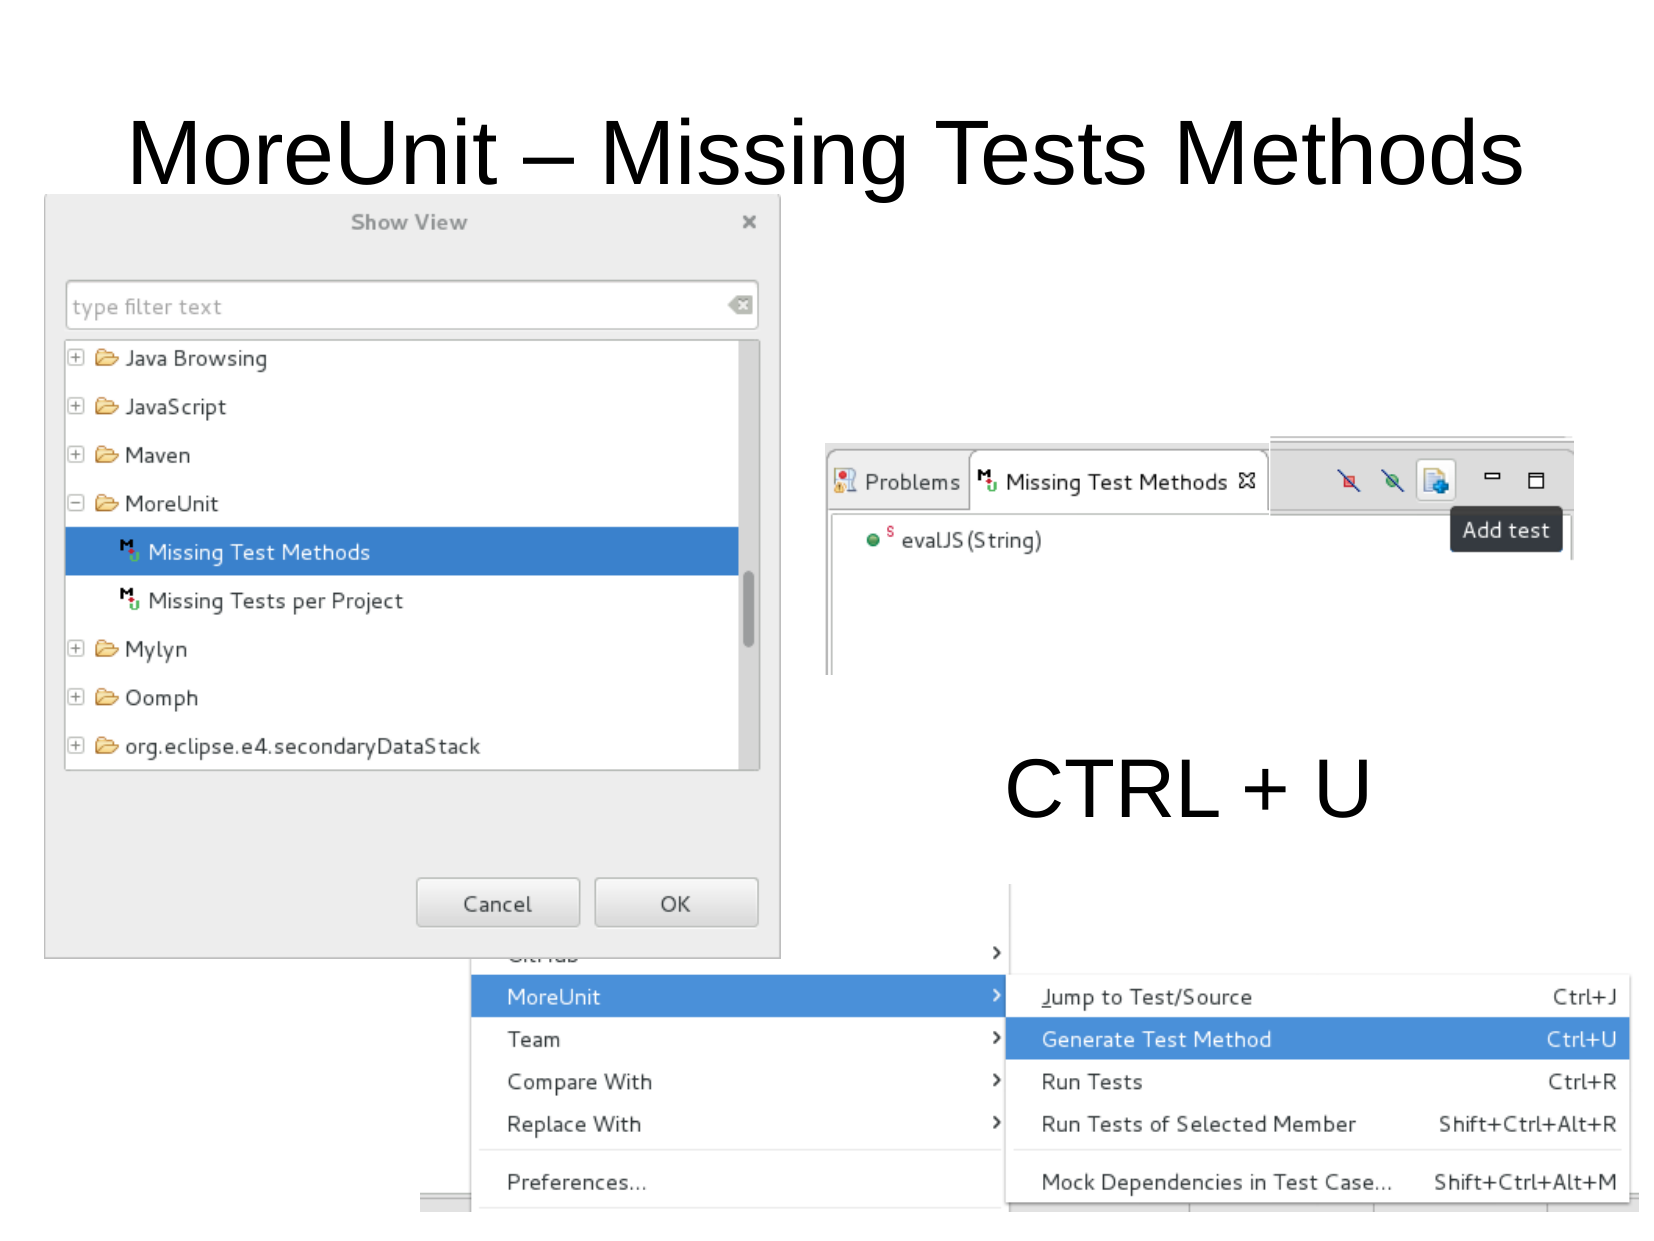

# MoreUnit – Missing Tests Methods
CTRL + U